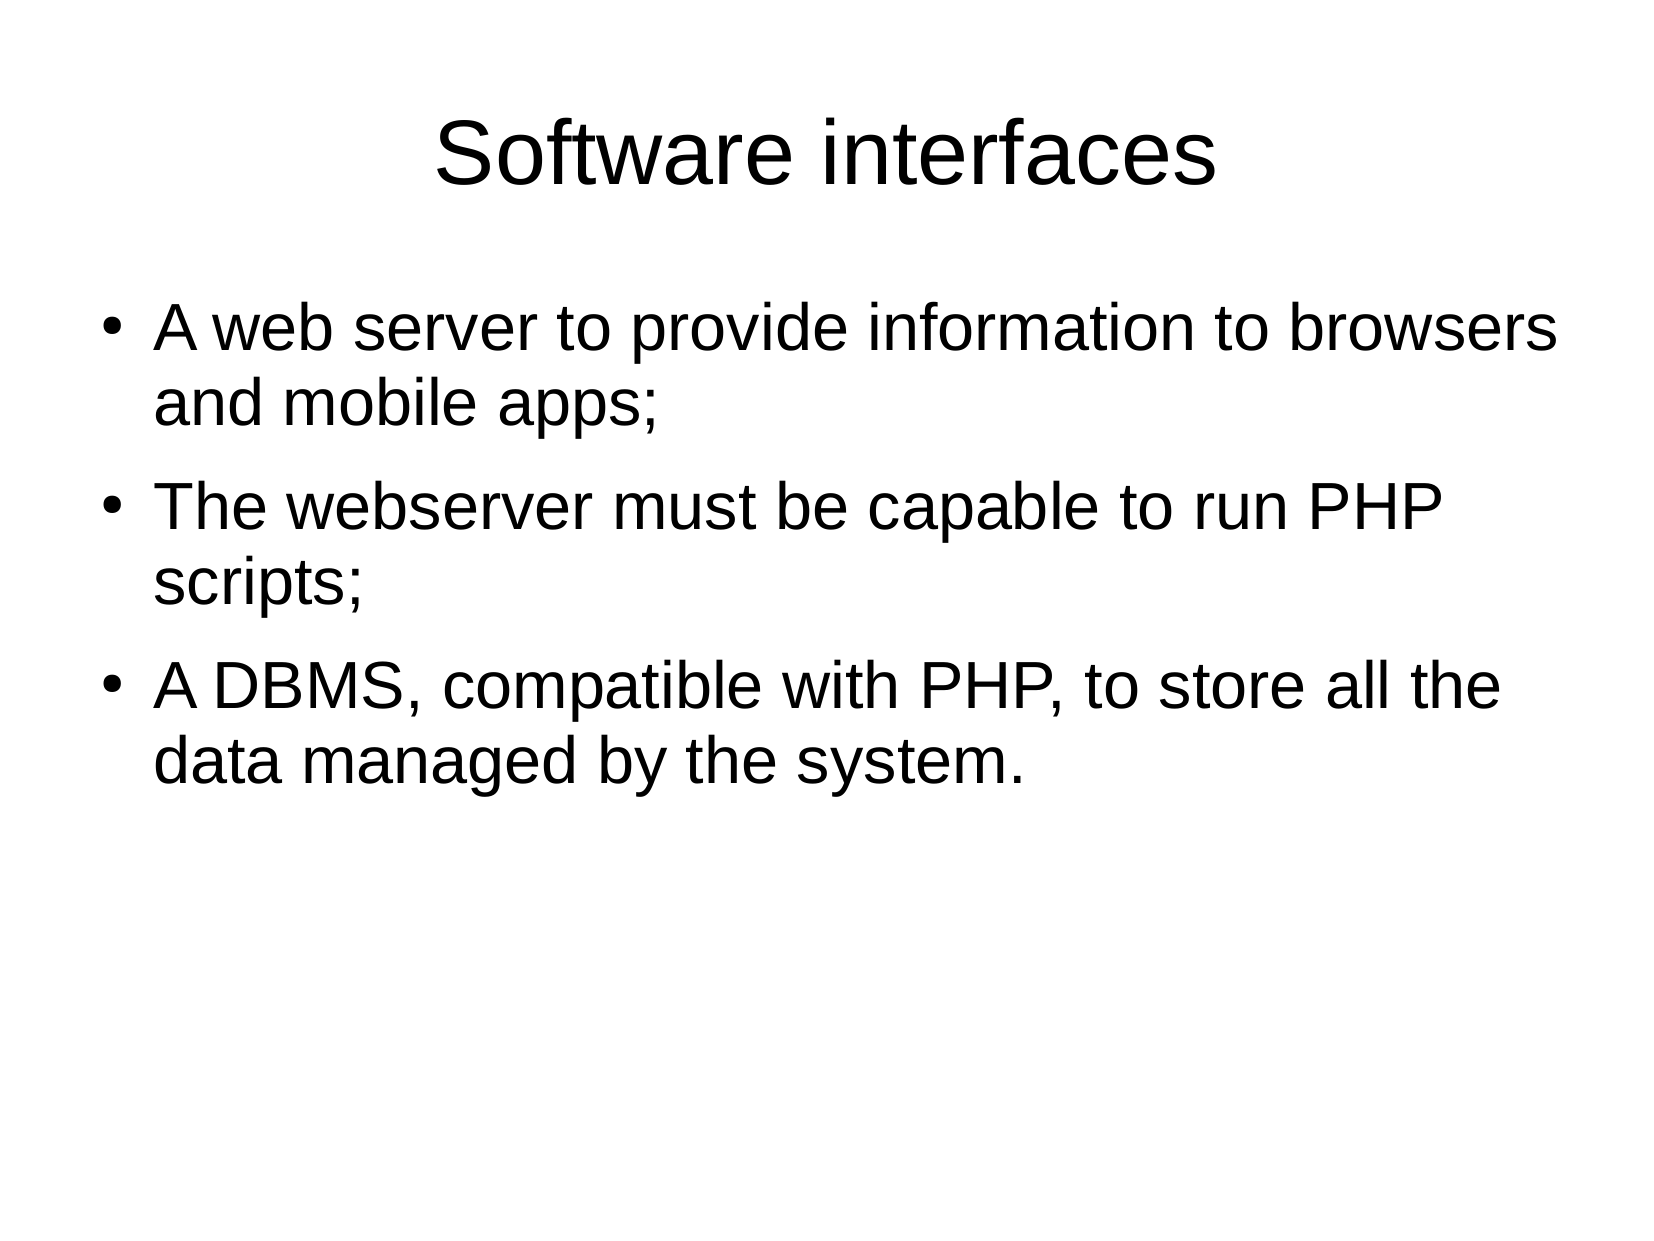

# Software interfaces
A web server to provide information to browsers and mobile apps;
The webserver must be capable to run PHP scripts;
A DBMS, compatible with PHP, to store all the data managed by the system.